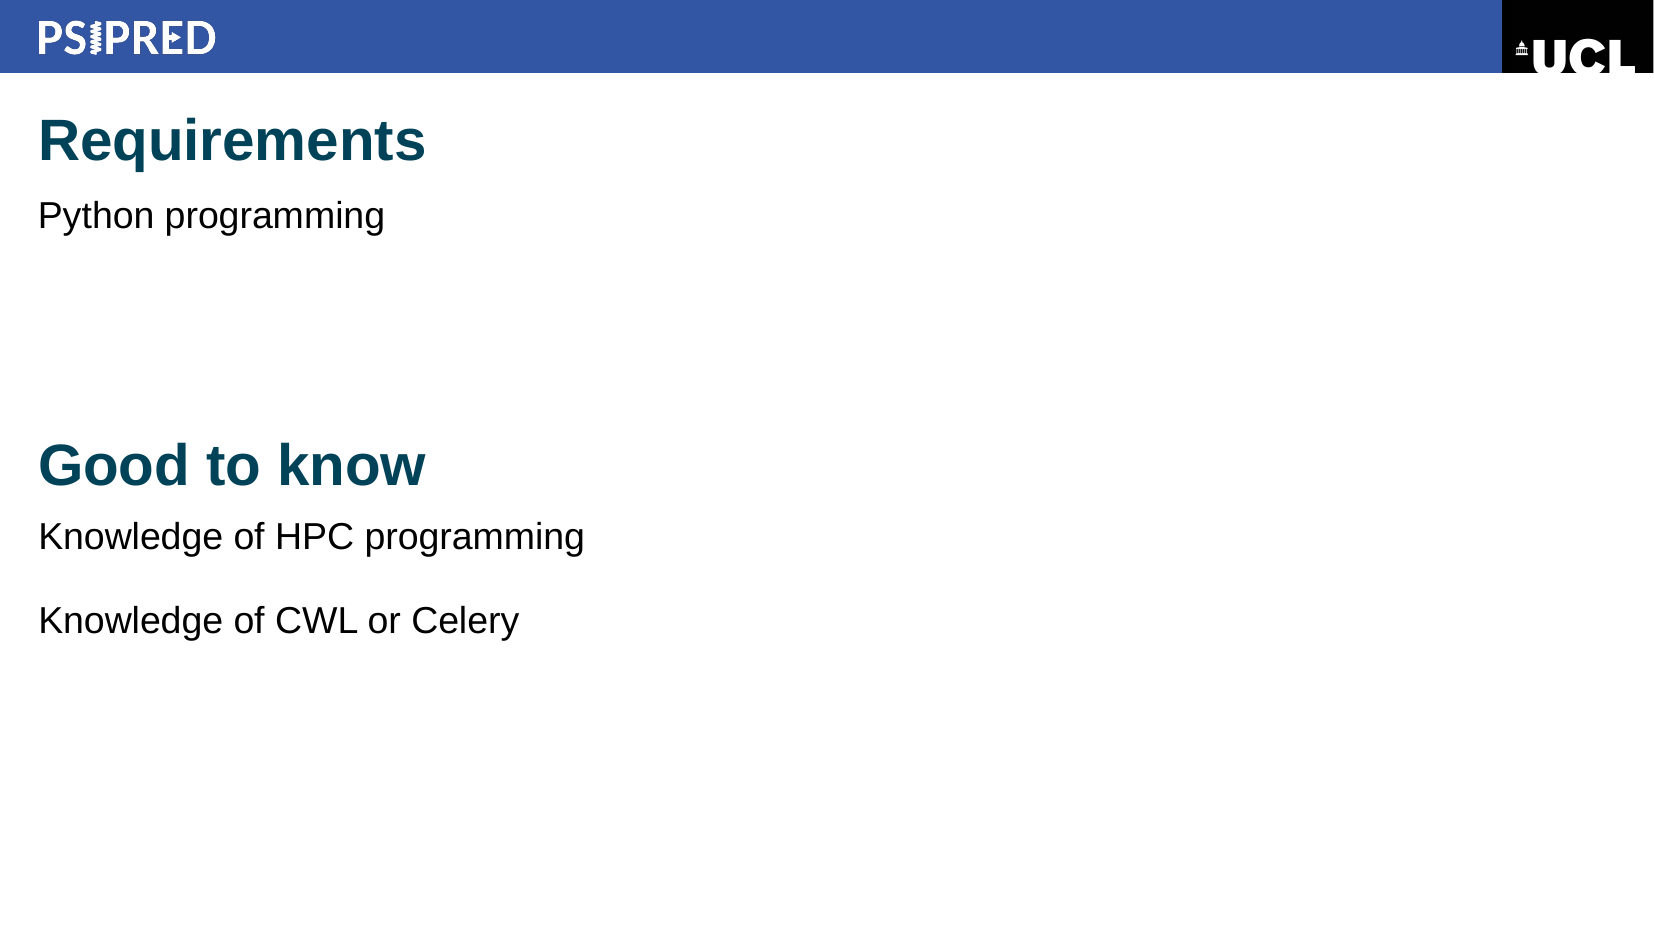

# Requirements
Python programming
Good to know
Knowledge of HPC programming
Knowledge of CWL or Celery